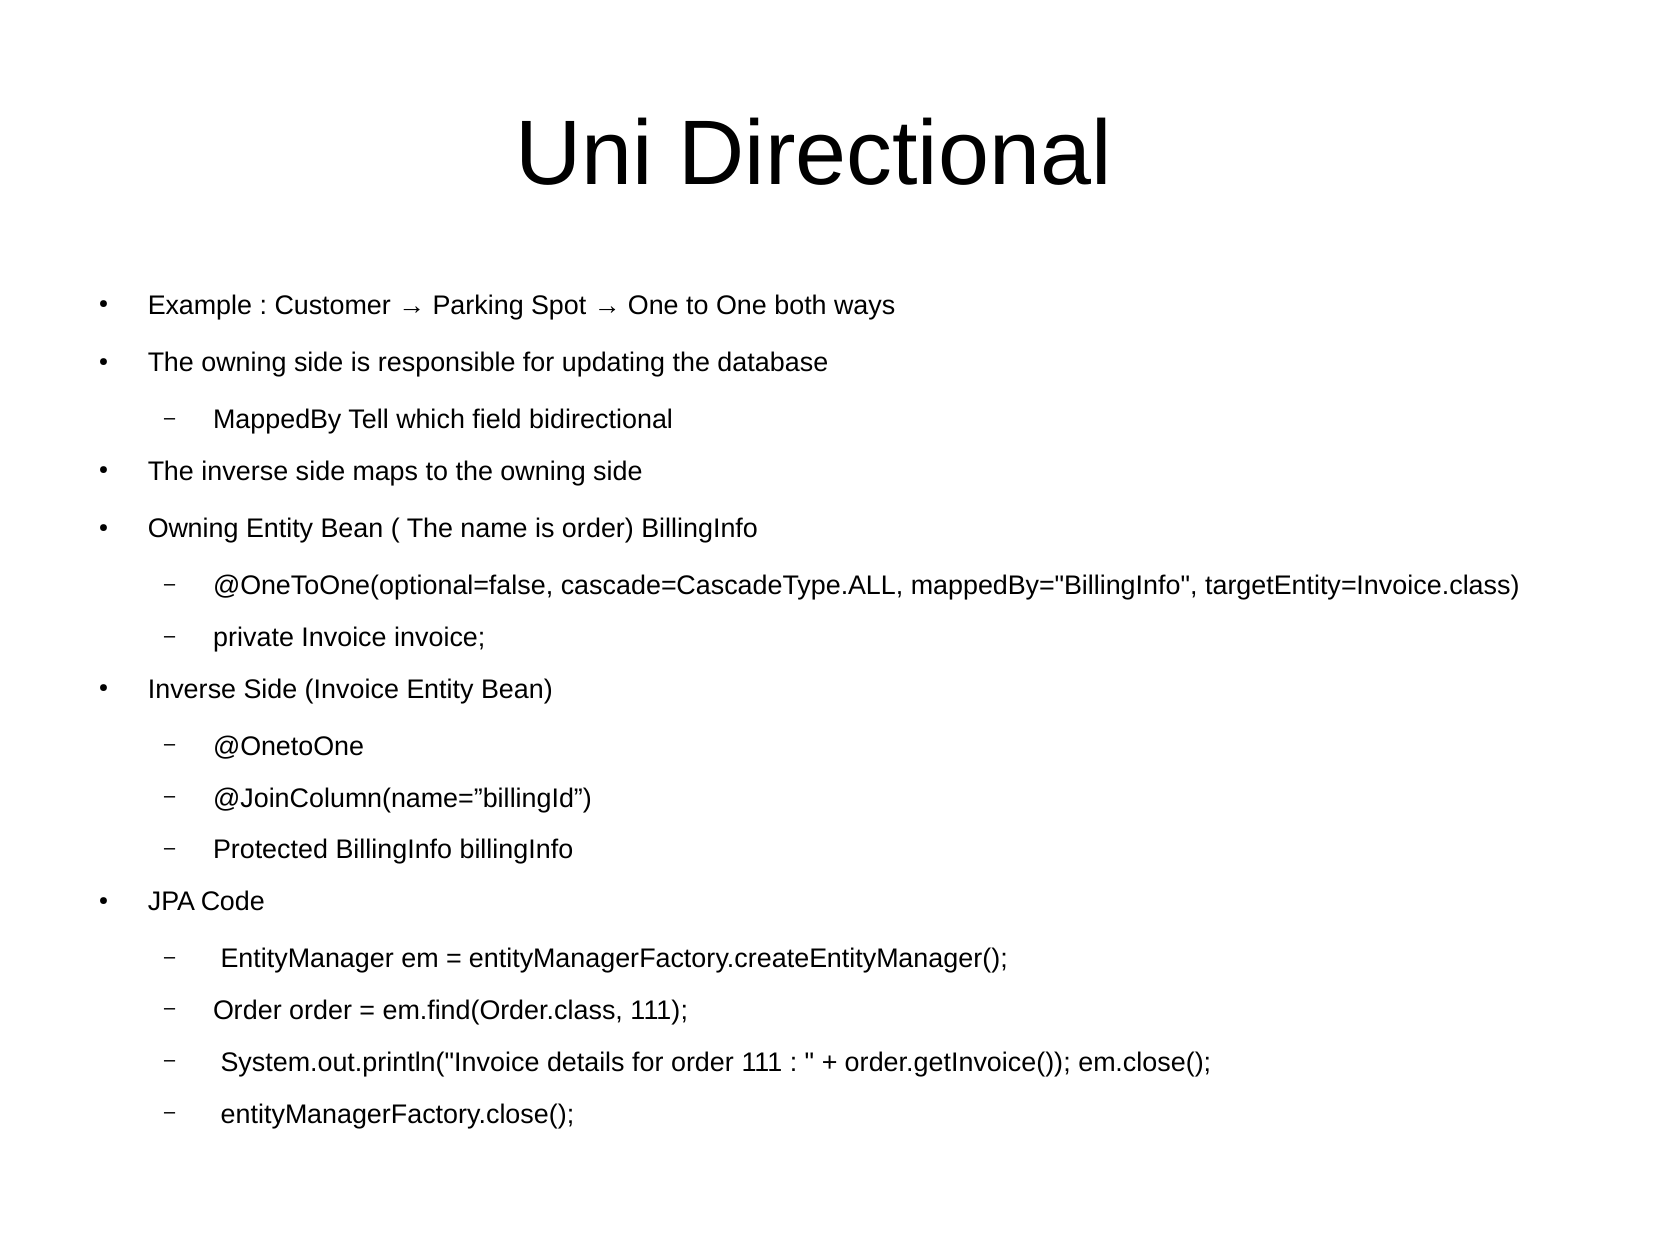

# Uni Directional
Example : Customer → Parking Spot → One to One both ways
The owning side is responsible for updating the database
MappedBy Tell which field bidirectional
The inverse side maps to the owning side
Owning Entity Bean ( The name is order) BillingInfo
@OneToOne(optional=false, cascade=CascadeType.ALL, mappedBy="BillingInfo", targetEntity=Invoice.class)
private Invoice invoice;
Inverse Side (Invoice Entity Bean)
@OnetoOne
@JoinColumn(name=”billingId”)
Protected BillingInfo billingInfo
JPA Code
 EntityManager em = entityManagerFactory.createEntityManager();
Order order = em.find(Order.class, 111);
 System.out.println("Invoice details for order 111 : " + order.getInvoice()); em.close();
 entityManagerFactory.close();